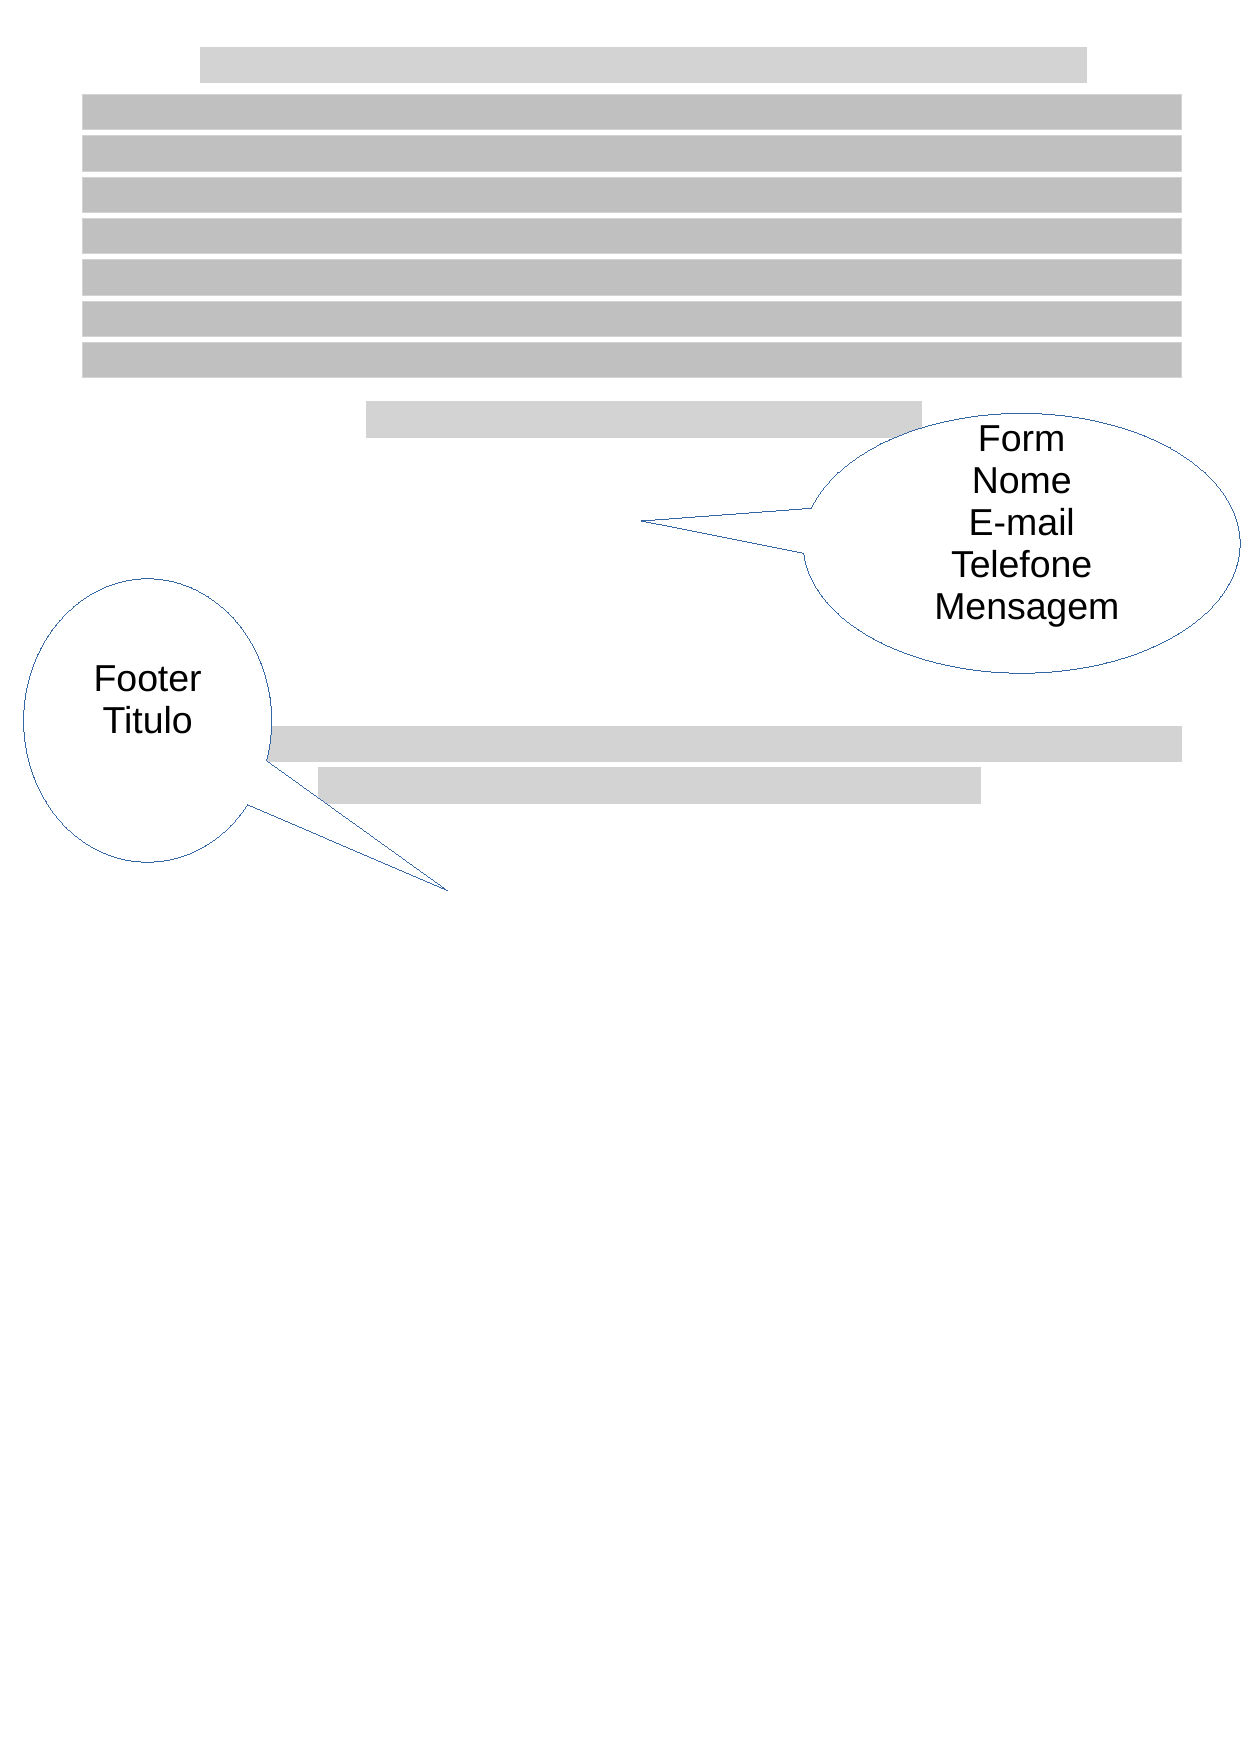

Form
Nome
E-mail
Telefone
 Mensagem
Footer
Titulo